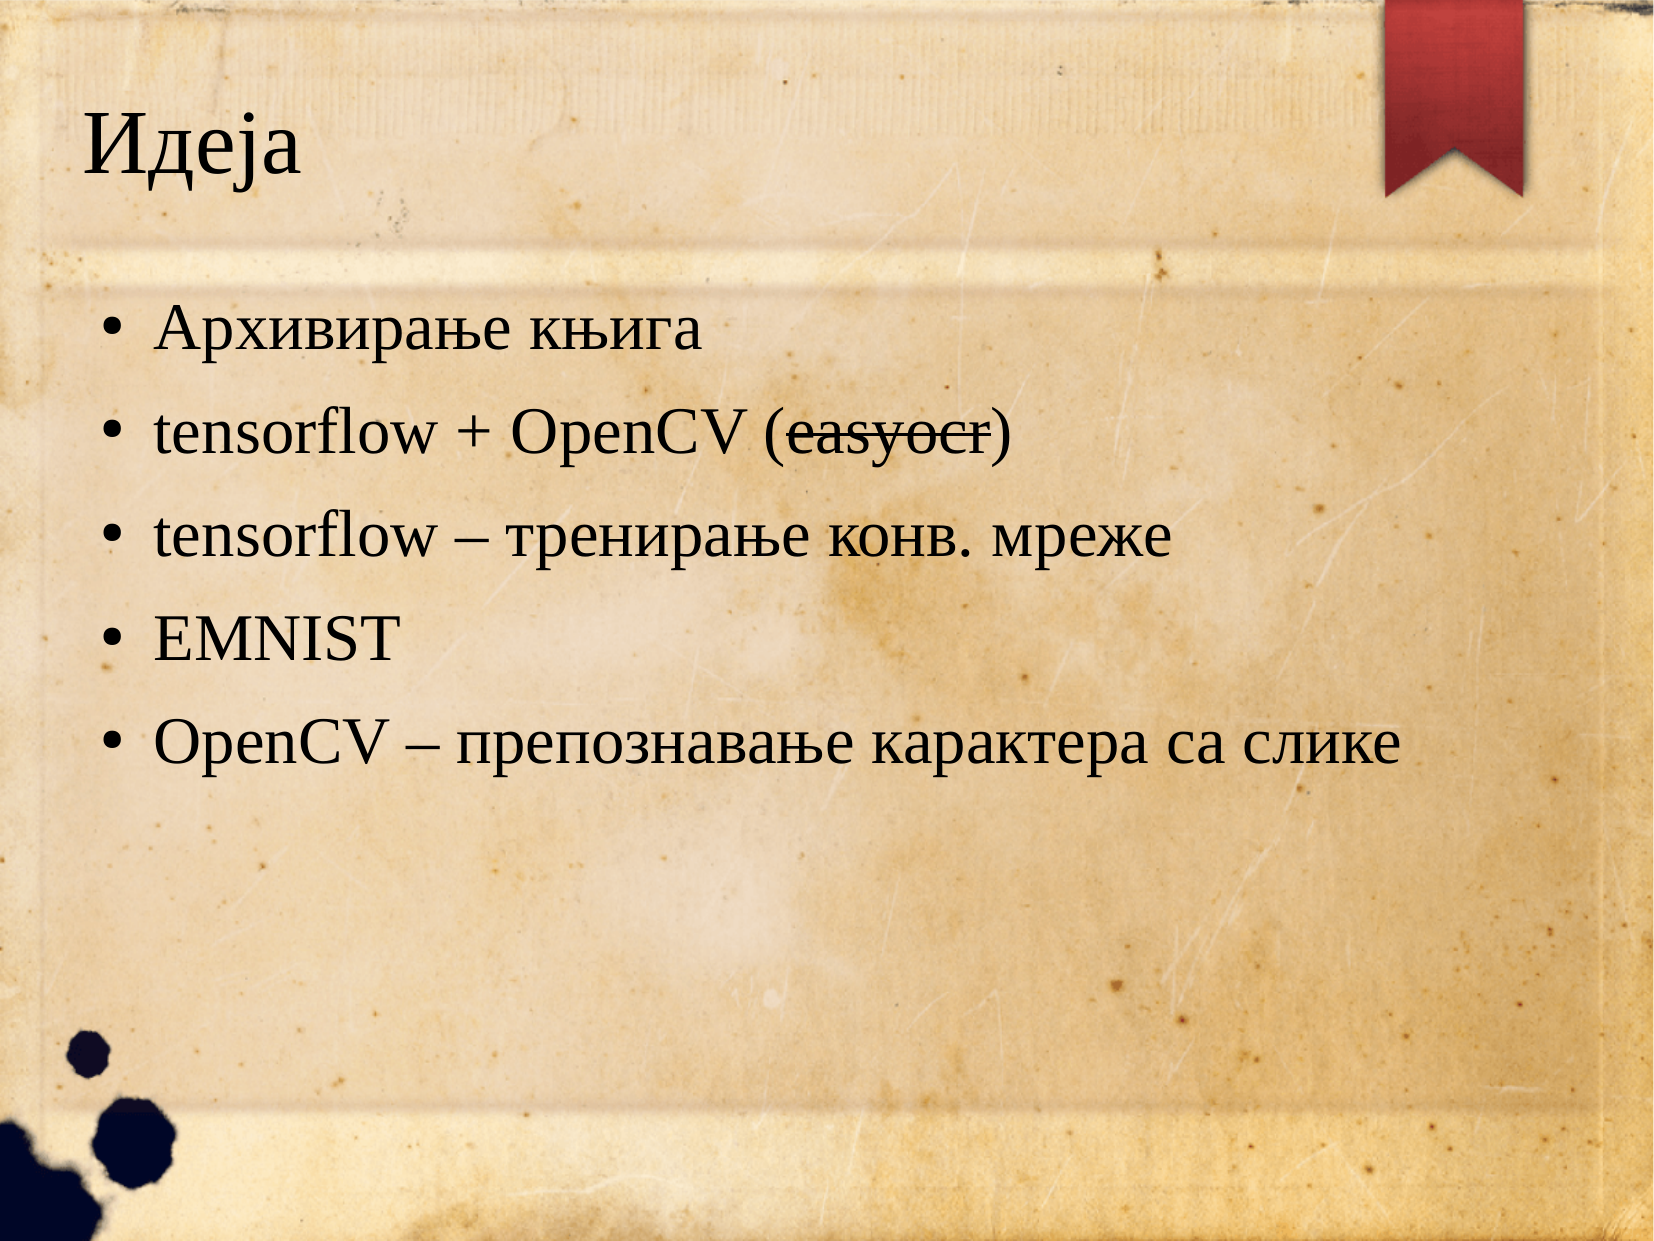

# Идеја
Архивирање књига
tensorflow + OpenCV (easyocr)
tensorflow – тренирање конв. мреже
EMNIST
OpenCV – препознавање карактера са слике